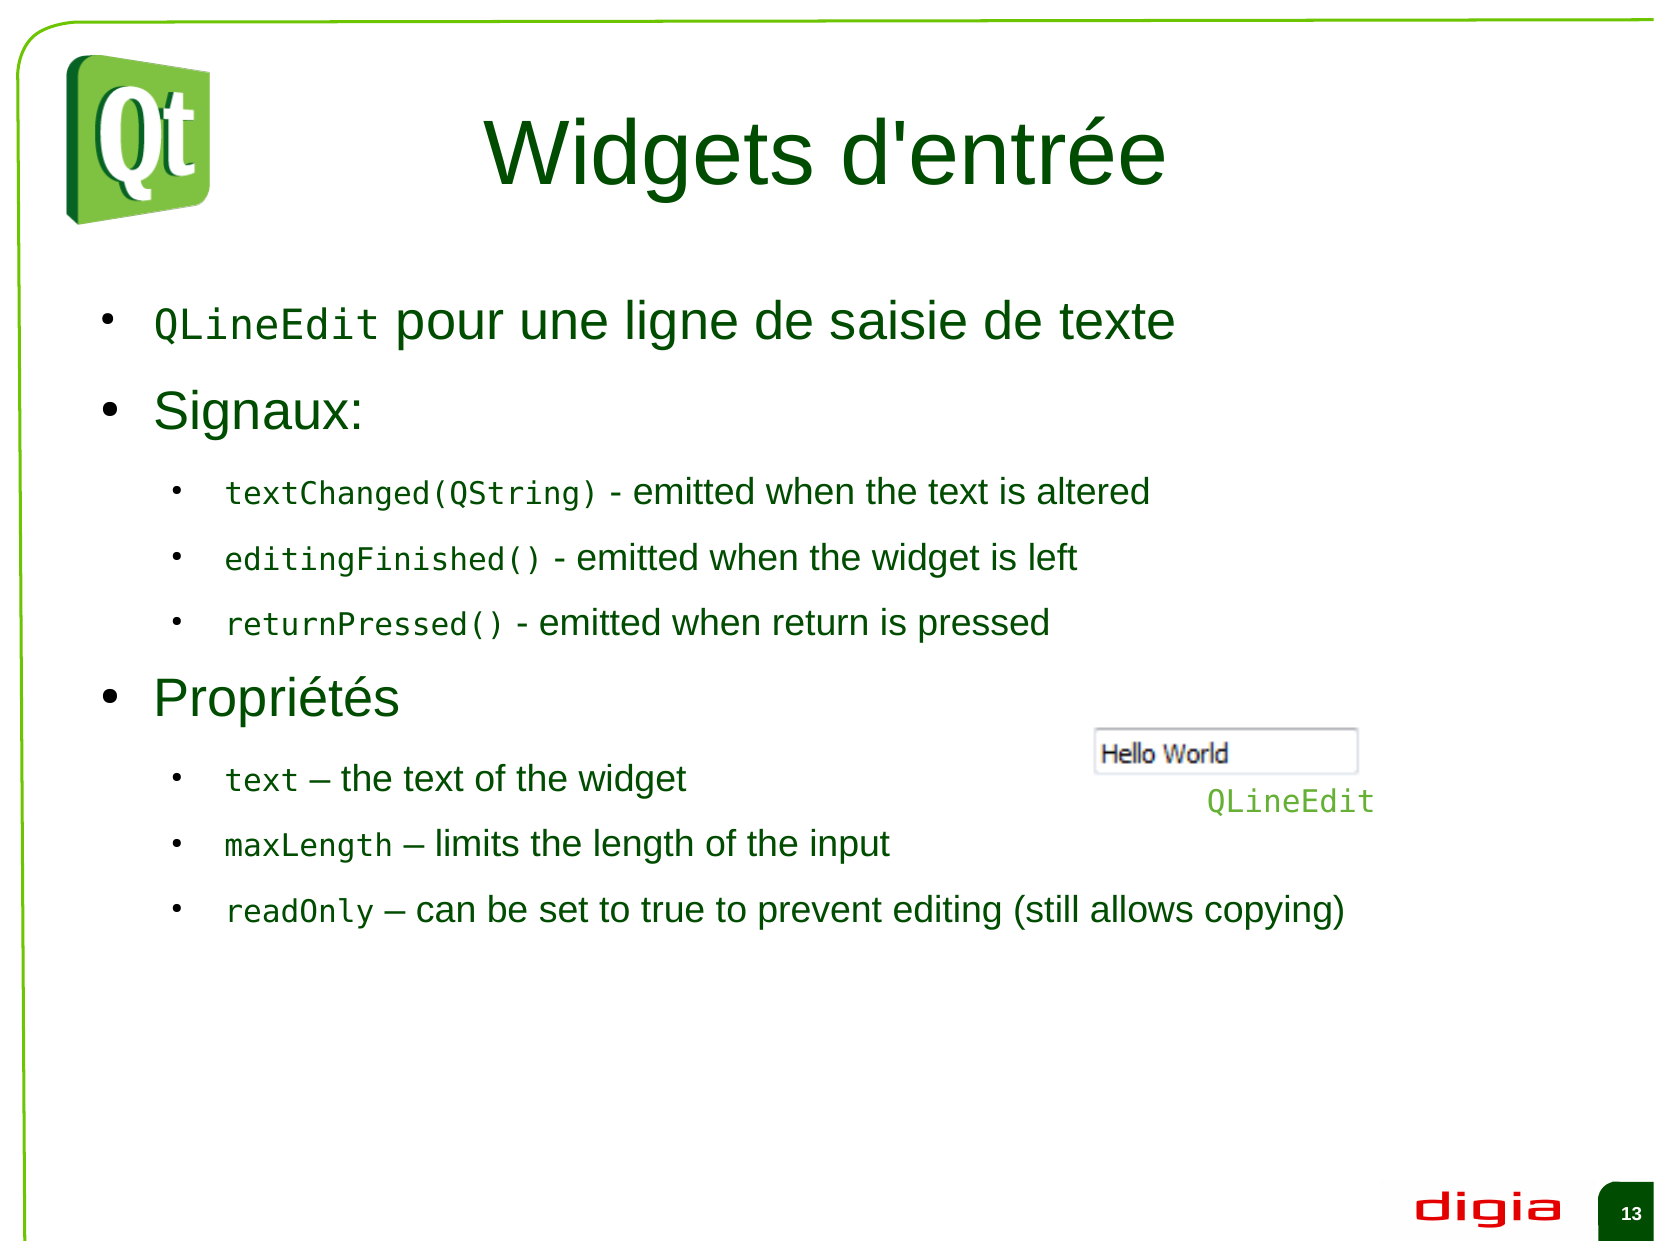

# Widgets d'entrée
QLineEdit pour une ligne de saisie de texte
Signaux:
textChanged(QString) - emitted when the text is altered
editingFinished() - emitted when the widget is left
returnPressed() - emitted when return is pressed
Propriétés
text – the text of the widget
maxLength – limits the length of the input
readOnly – can be set to true to prevent editing (still allows copying)
QLineEdit